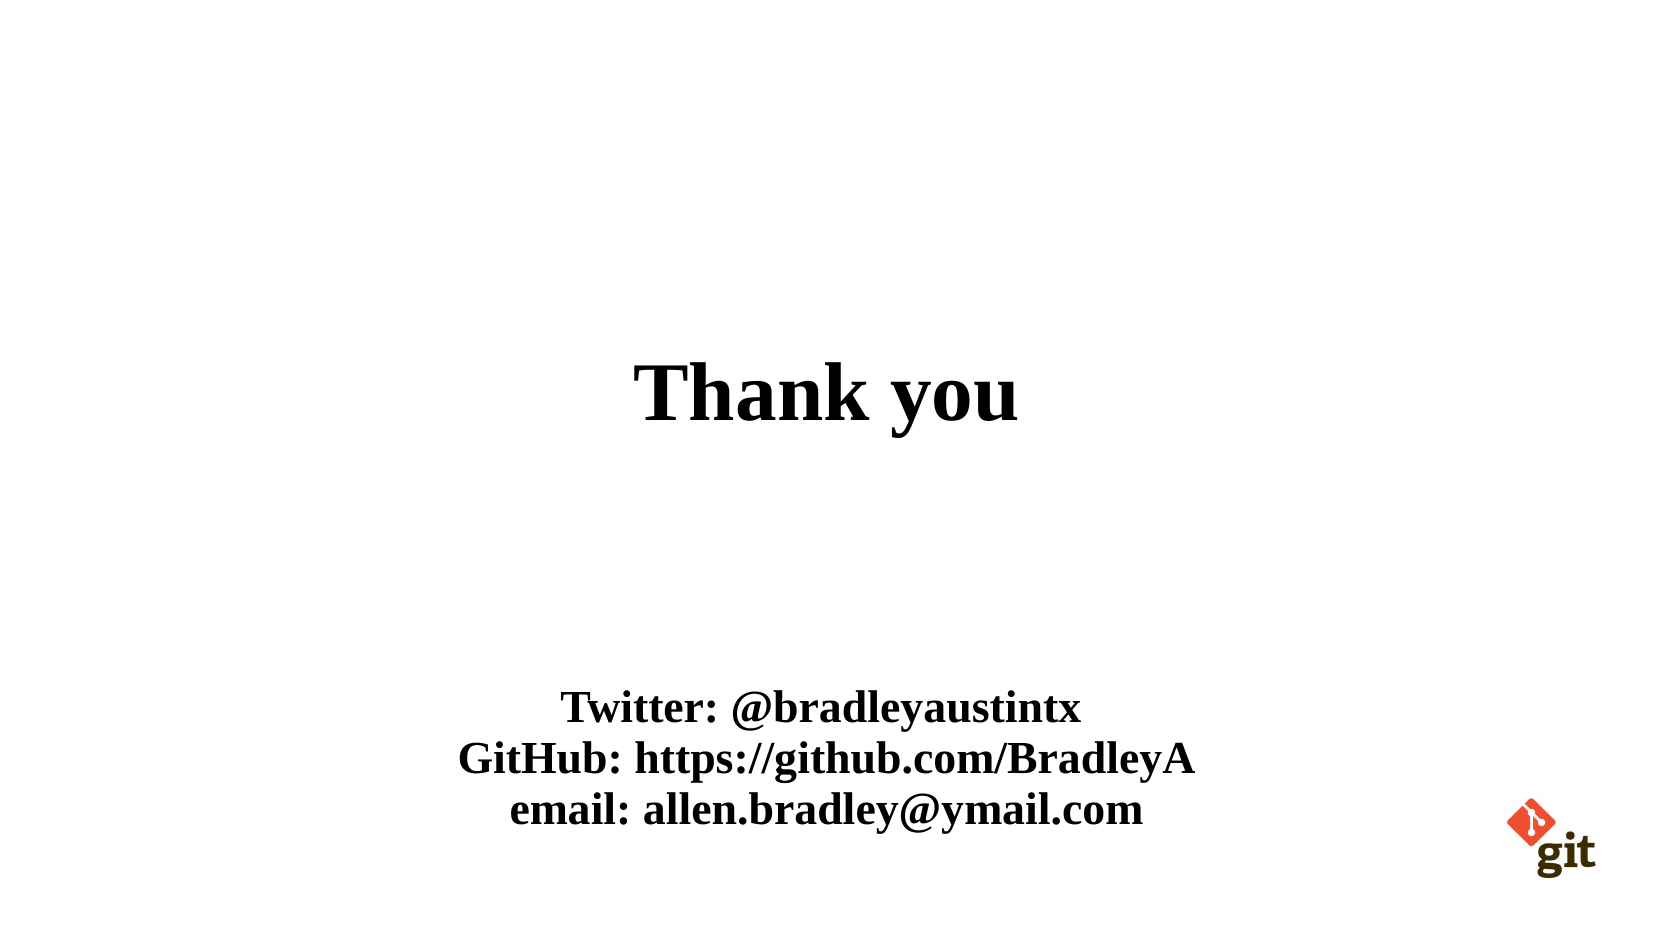

# Thank you
Twitter: @bradleyaustintx
GitHub: https://github.com/BradleyA
email: allen.bradley@ymail.com